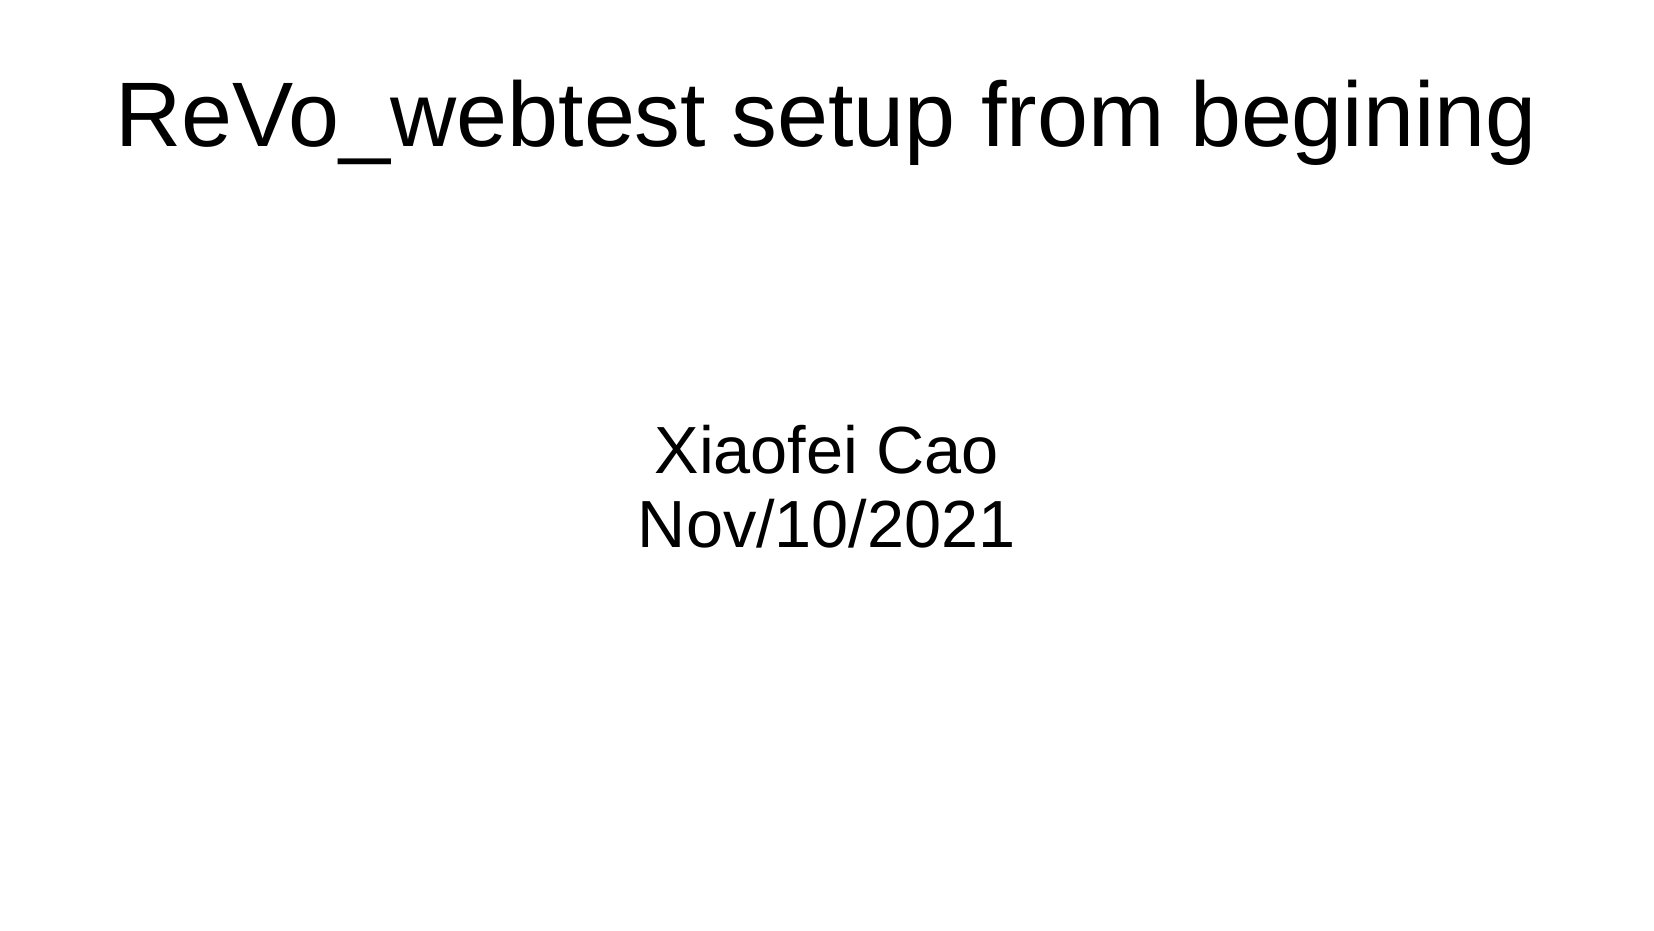

# ReVo_webtest setup from begining
Xiaofei Cao
Nov/10/2021